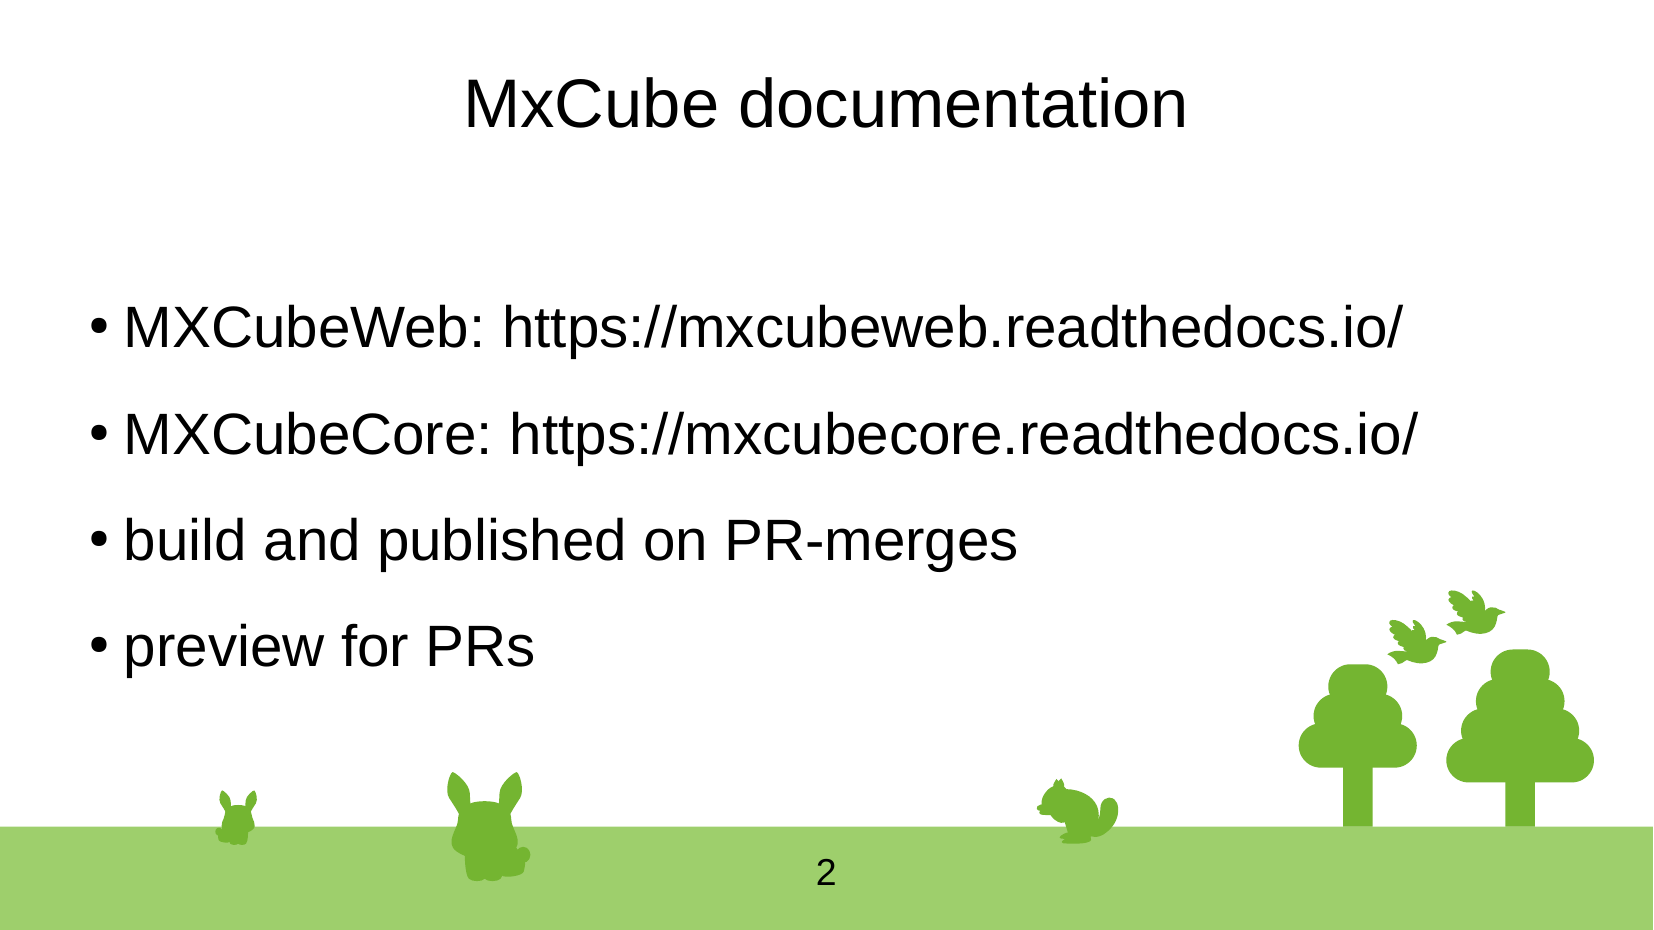

# MxCube documentation
MXCubeWeb: https://mxcubeweb.readthedocs.io/
MXCubeCore: https://mxcubecore.readthedocs.io/
build and published on PR-merges
preview for PRs